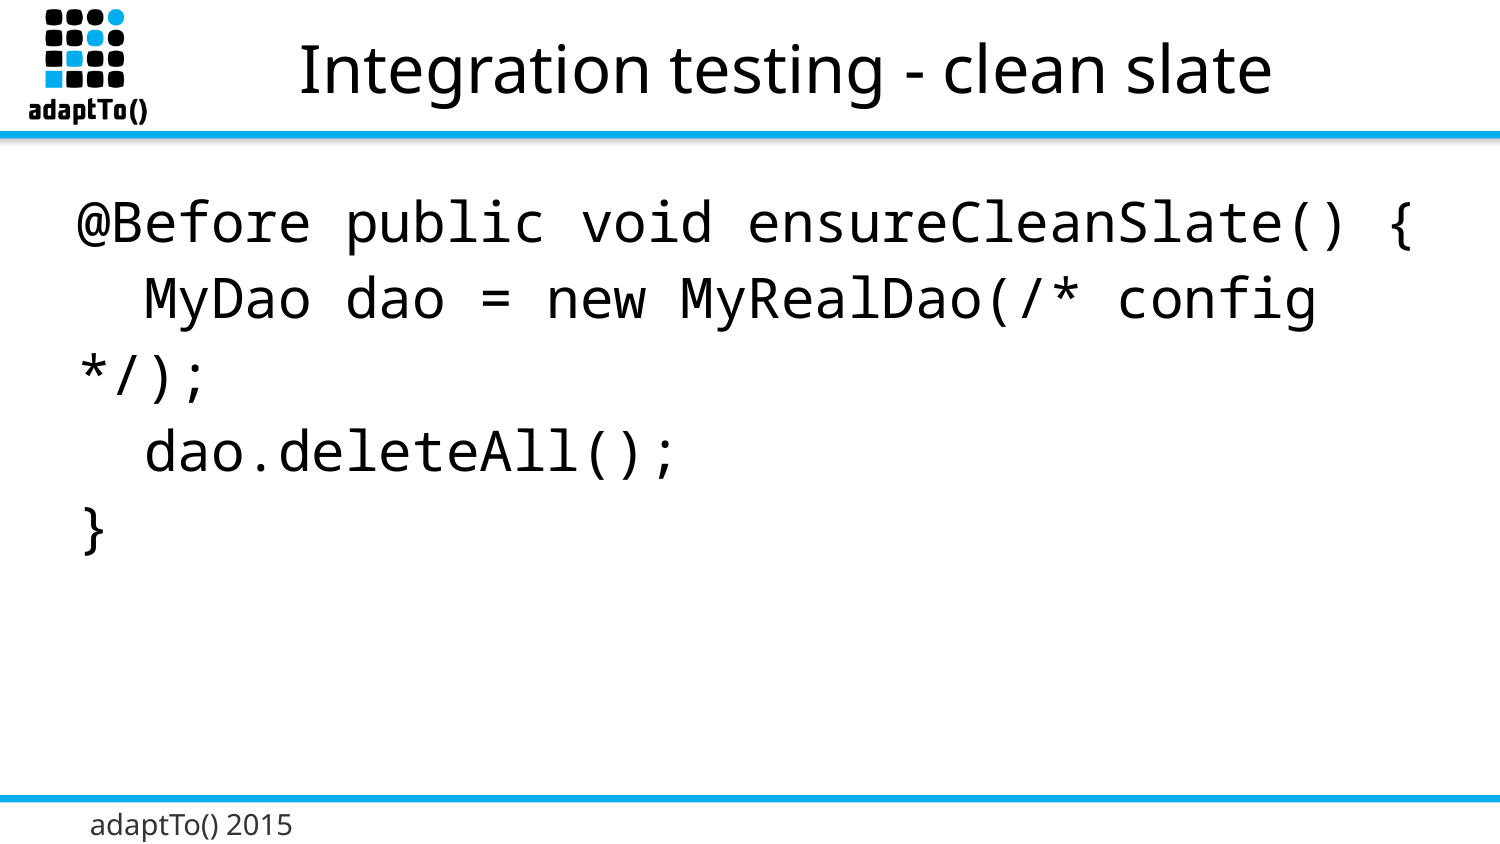

# Integration testing - clean slate
@Before public void ensureCleanSlate() {
 MyDao dao = new MyRealDao(/* config */);
 dao.deleteAll();
}